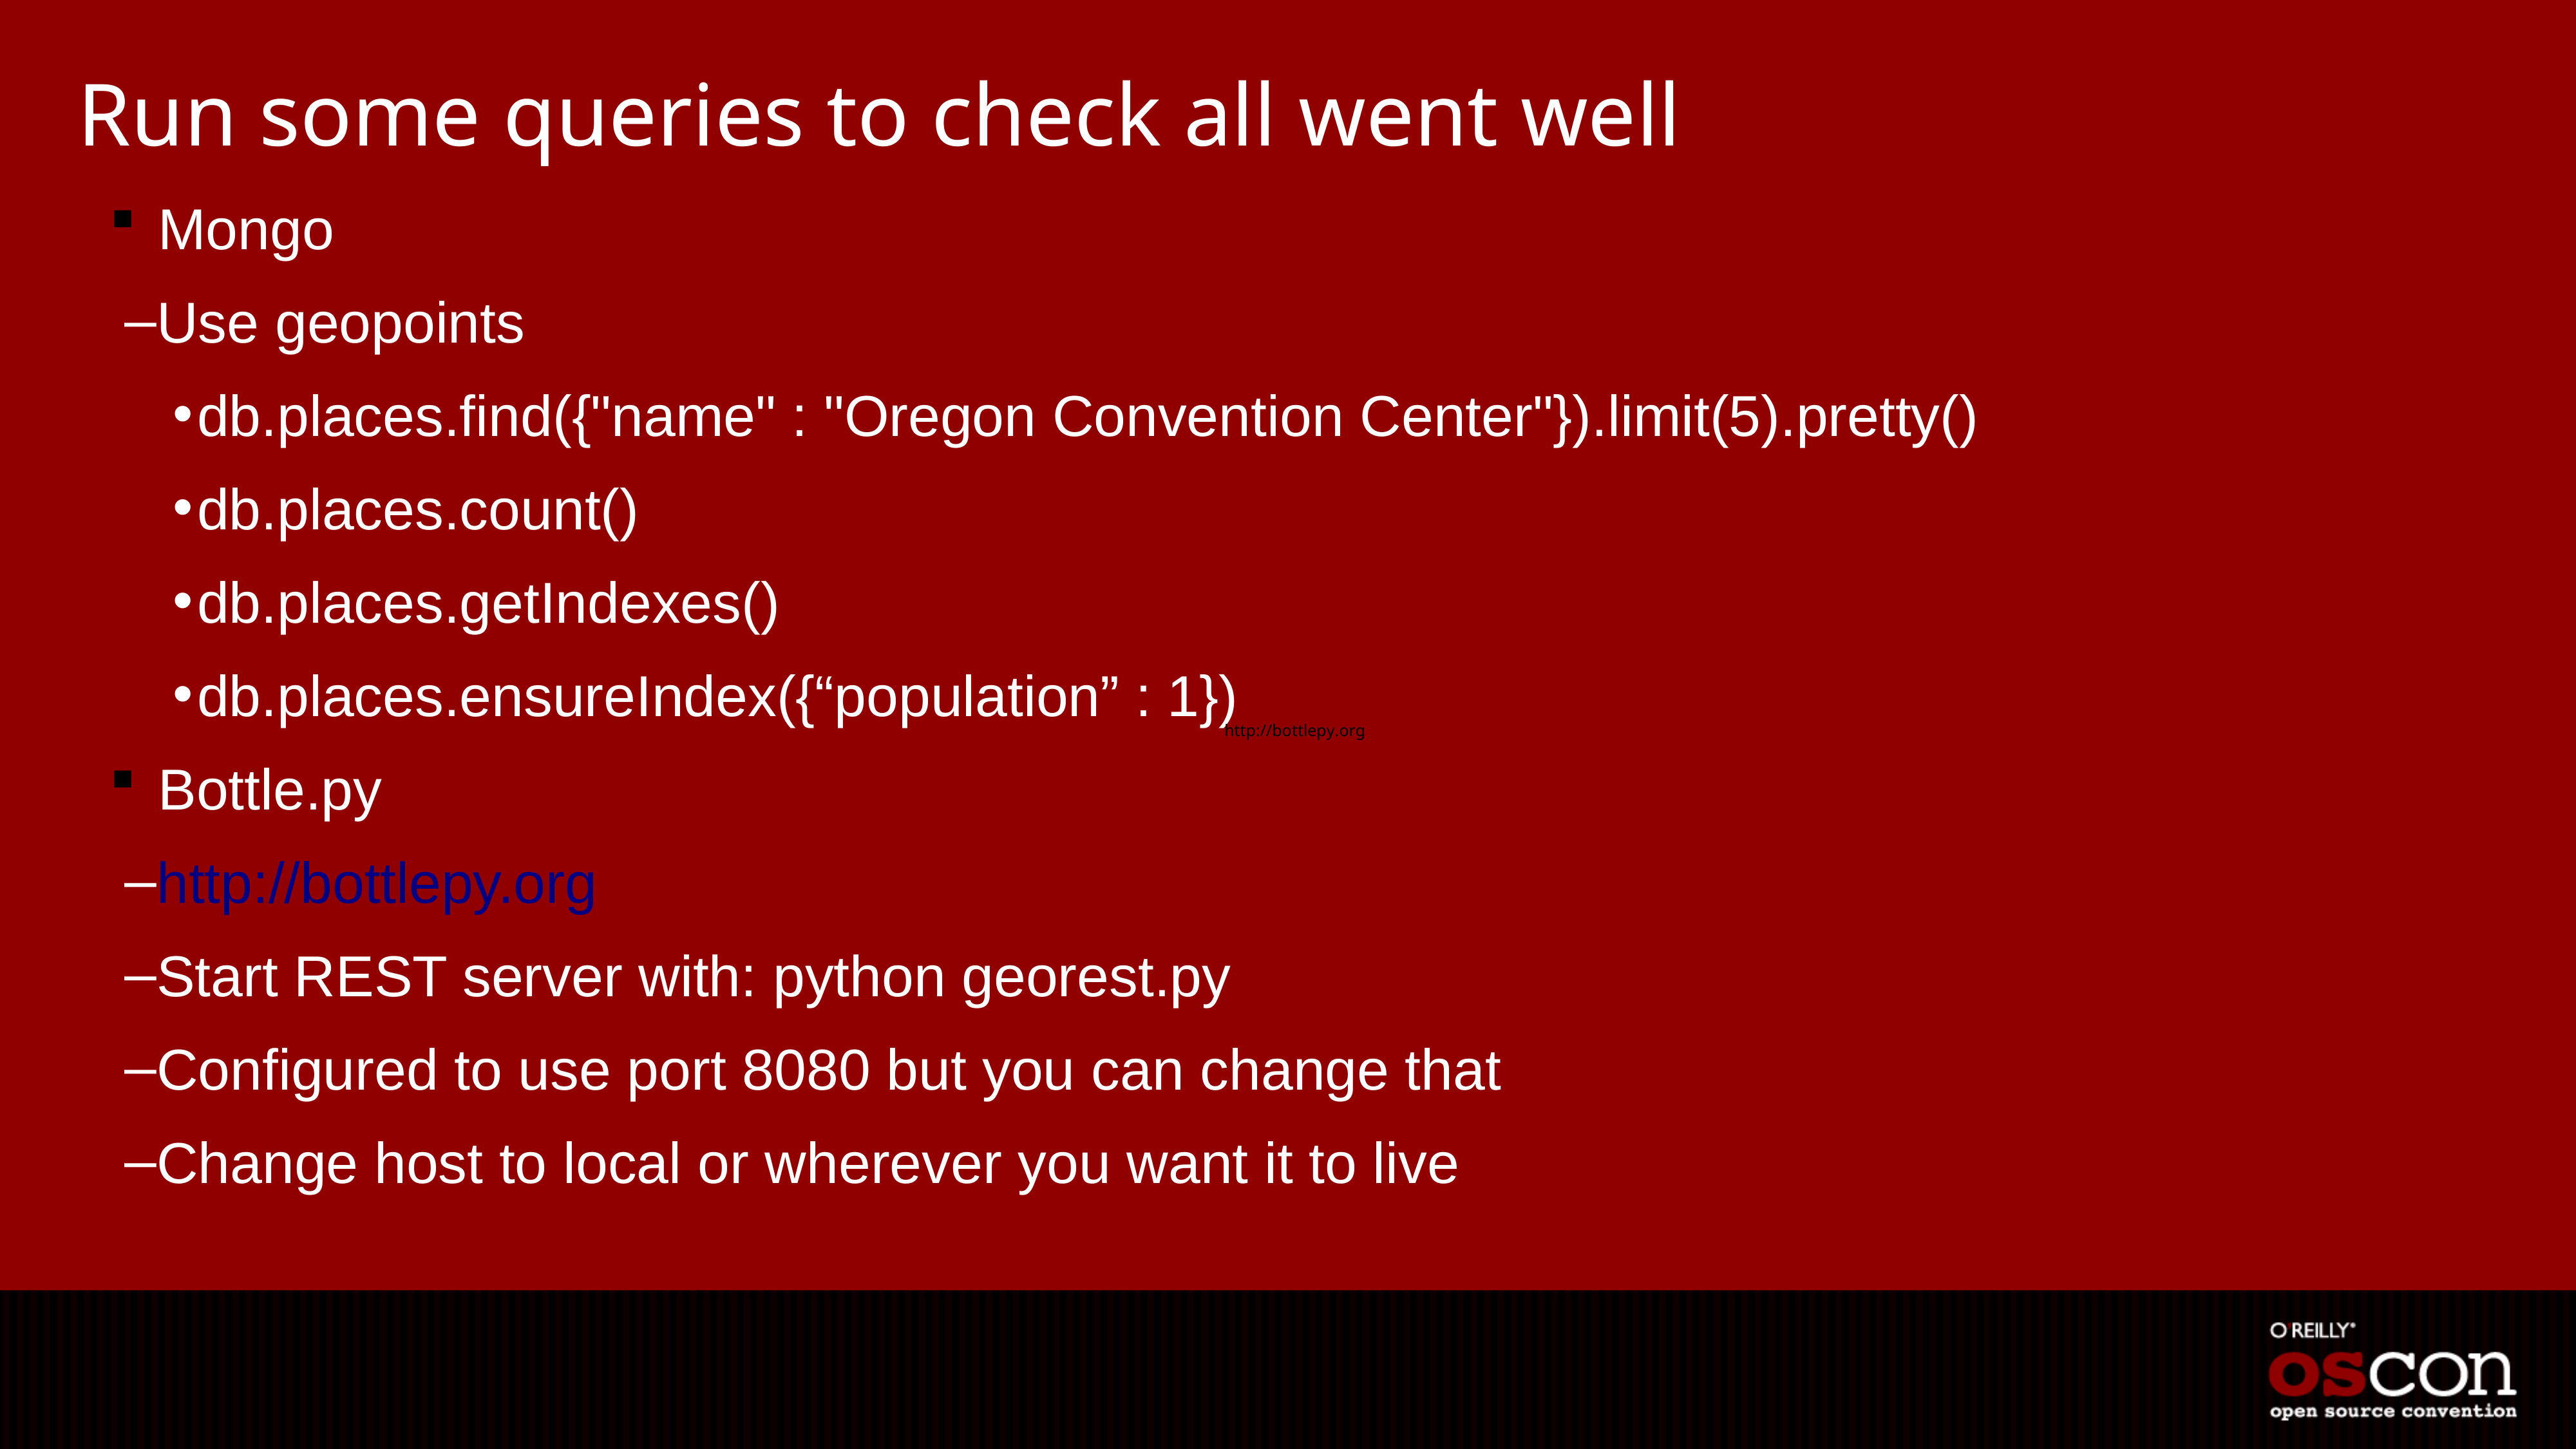

# Run some queries to check all went well
Mongo
Use geopoints
db.places.find({"name" : "Oregon Convention Center"}).limit(5).pretty()
db.places.count()
db.places.getIndexes()
db.places.ensureIndex({“population” : 1})
Bottle.py
http://bottlepy.org
Start REST server with: python georest.py
Configured to use port 8080 but you can change that
Change host to local or wherever you want it to live
http://bottlepy.org